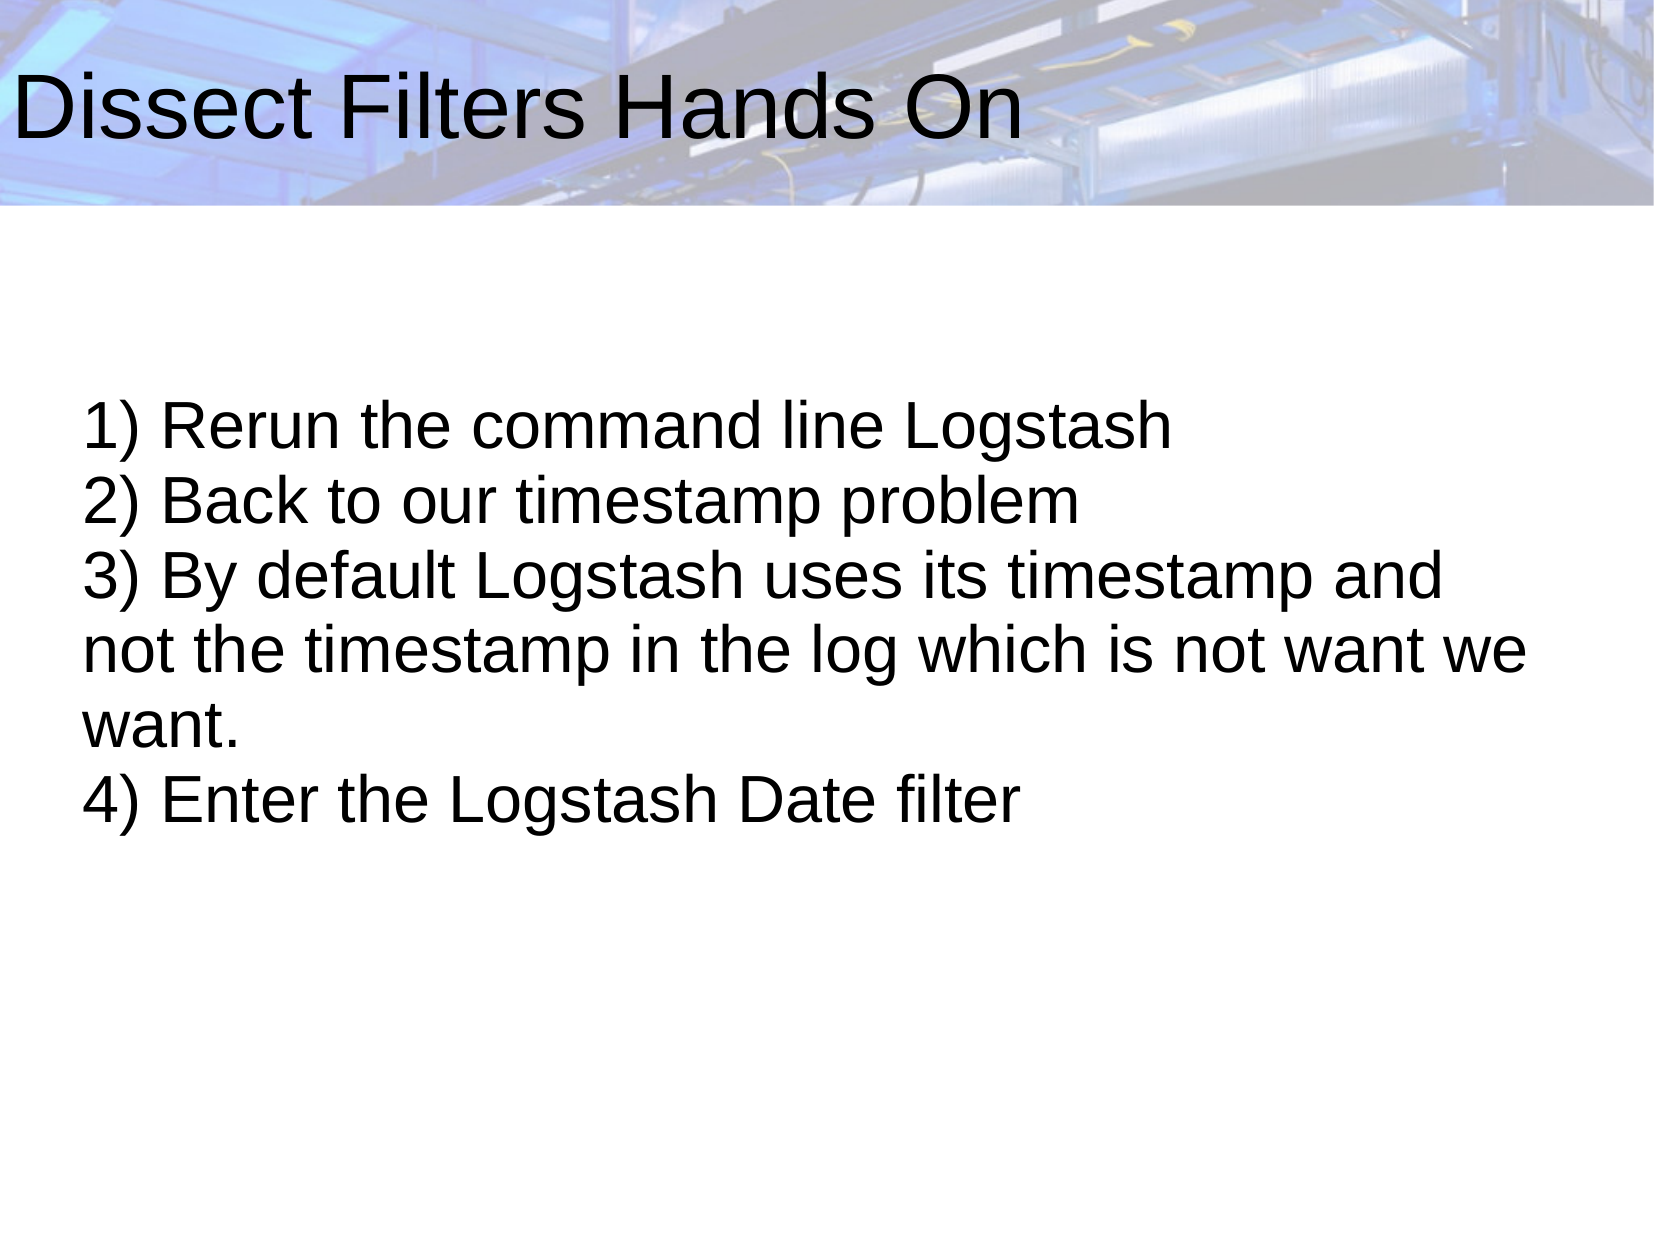

# Dissect Filters Hands On
 Rerun the command line Logstash
 Back to our timestamp problem
 By default Logstash uses its timestamp and not the timestamp in the log which is not want we want.
 Enter the Logstash Date filter